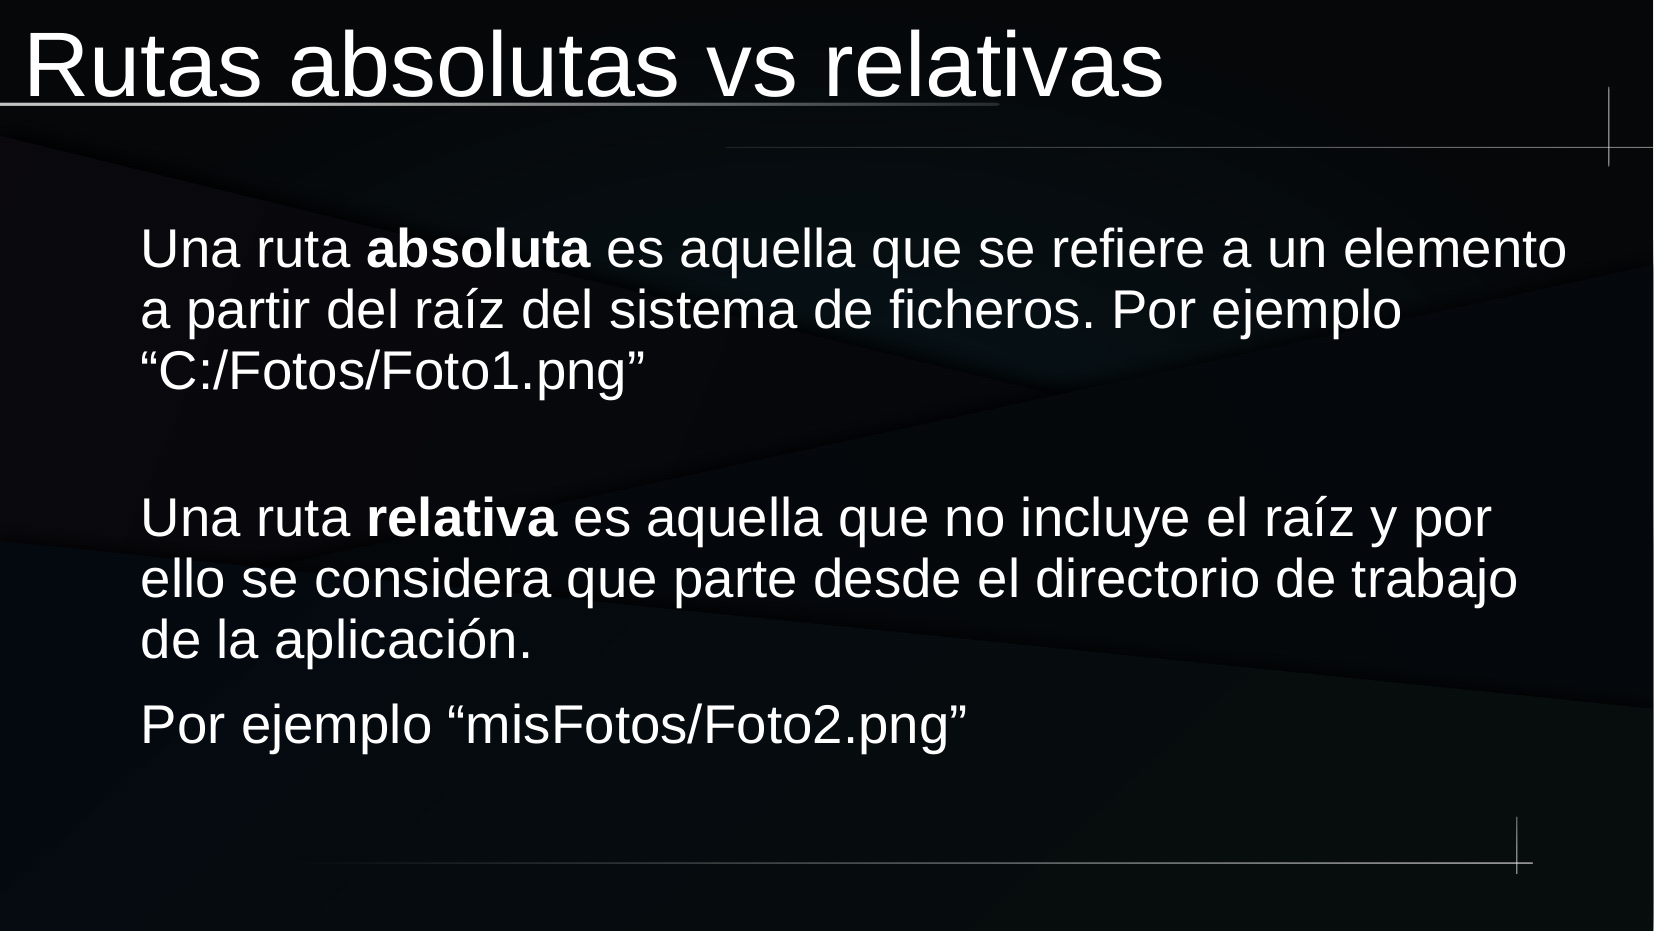

# Rutas absolutas vs relativas
Una ruta absoluta es aquella que se refiere a un elemento a partir del raíz del sistema de ficheros. Por ejemplo “C:/Fotos/Foto1.png”
Una ruta relativa es aquella que no incluye el raíz y por ello se considera que parte desde el directorio de trabajo de la aplicación.
Por ejemplo “misFotos/Foto2.png”